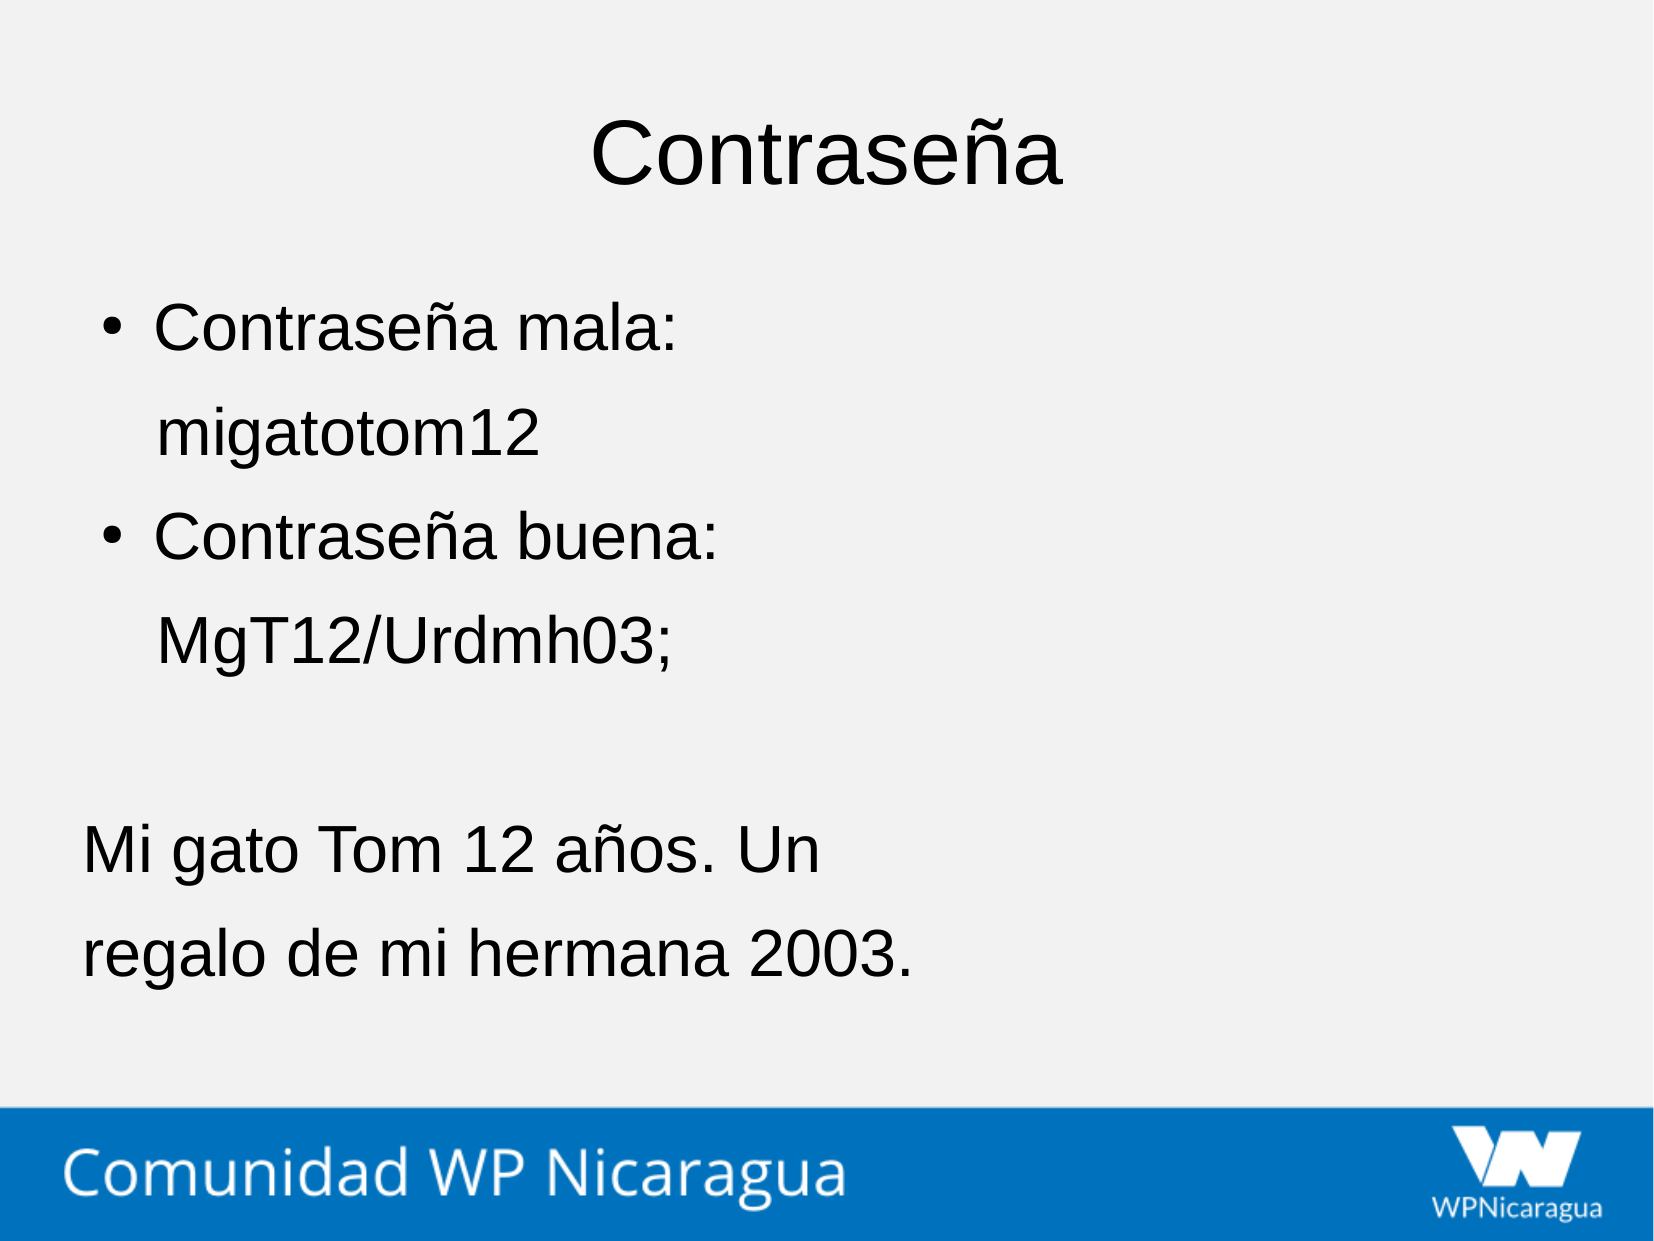

# Contraseña
Contraseña mala:
 migatotom12
Contraseña buena:
 MgT12/Urdmh03;
Mi gato Tom 12 años. Un
regalo de mi hermana 2003.